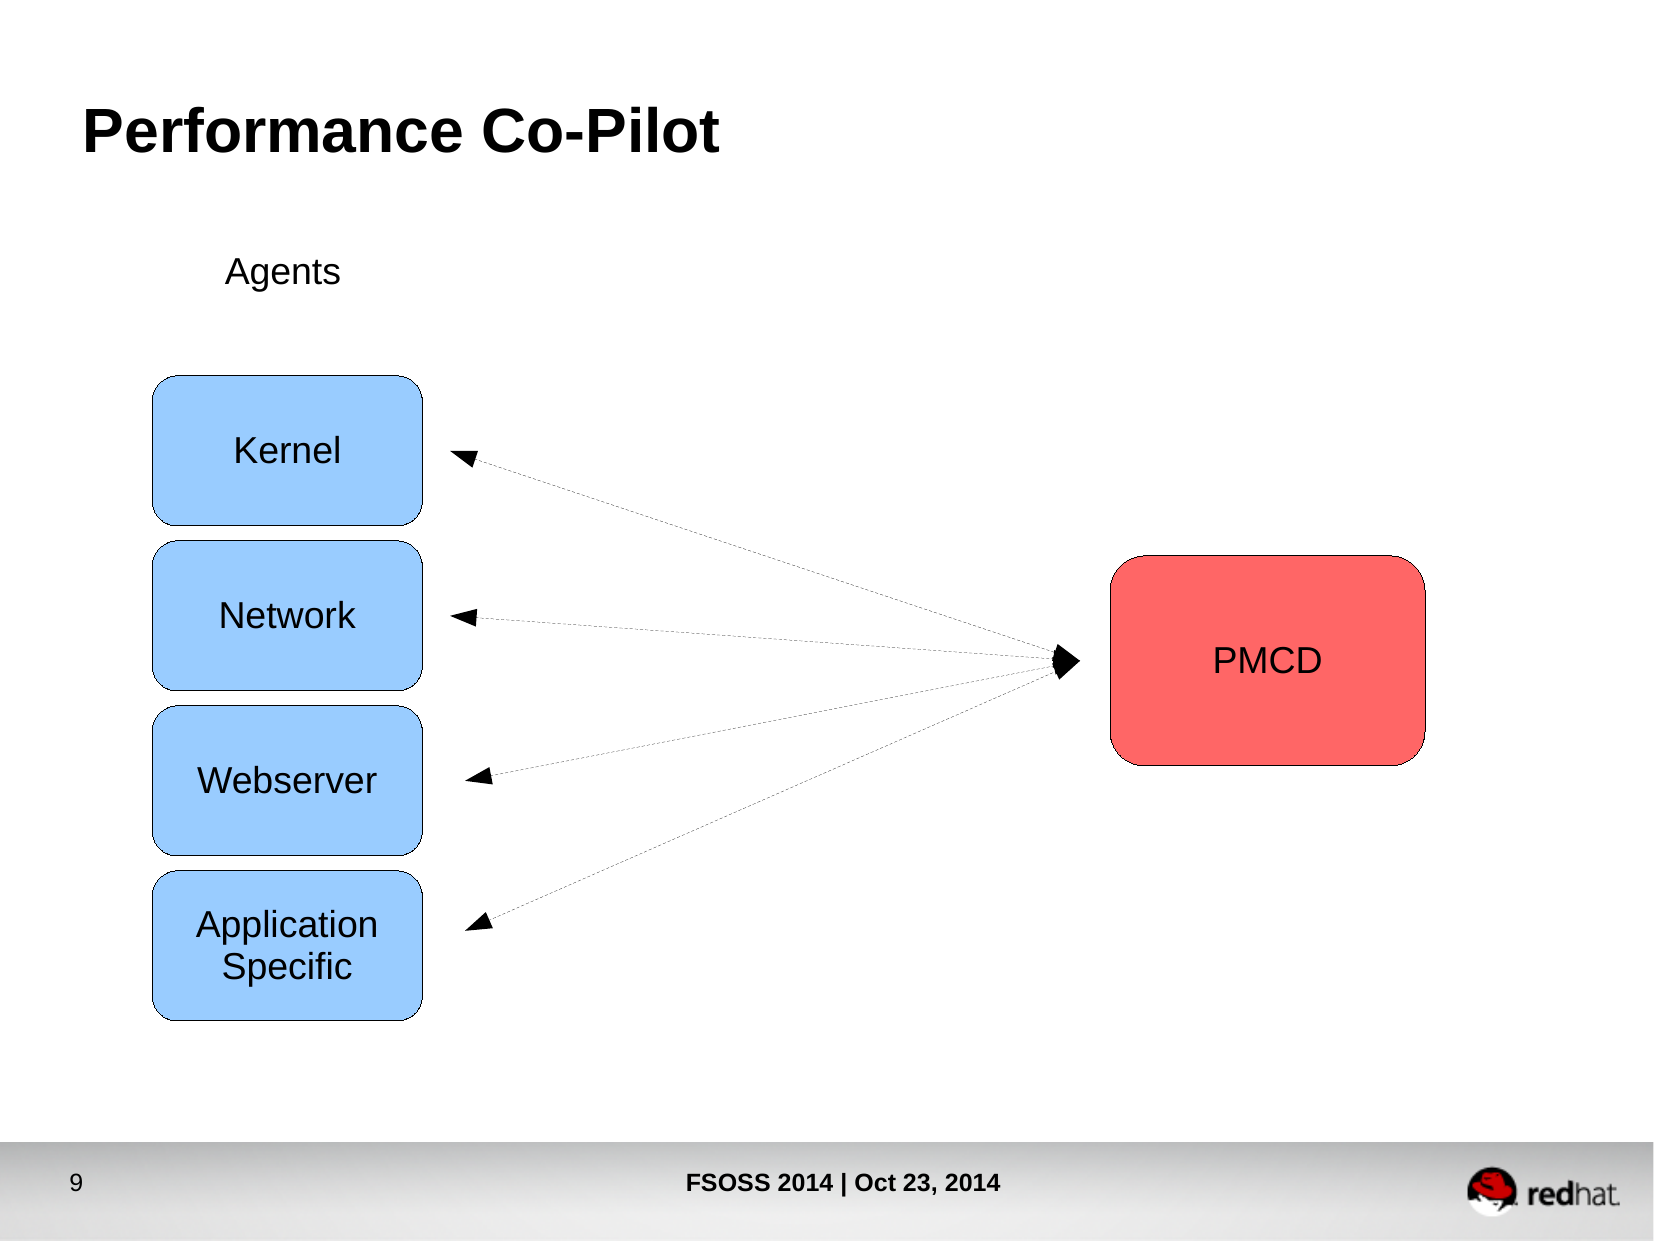

# Performance Co-Pilot
Agents
Kernel
Network
PMCD
Webserver
Application
Specific